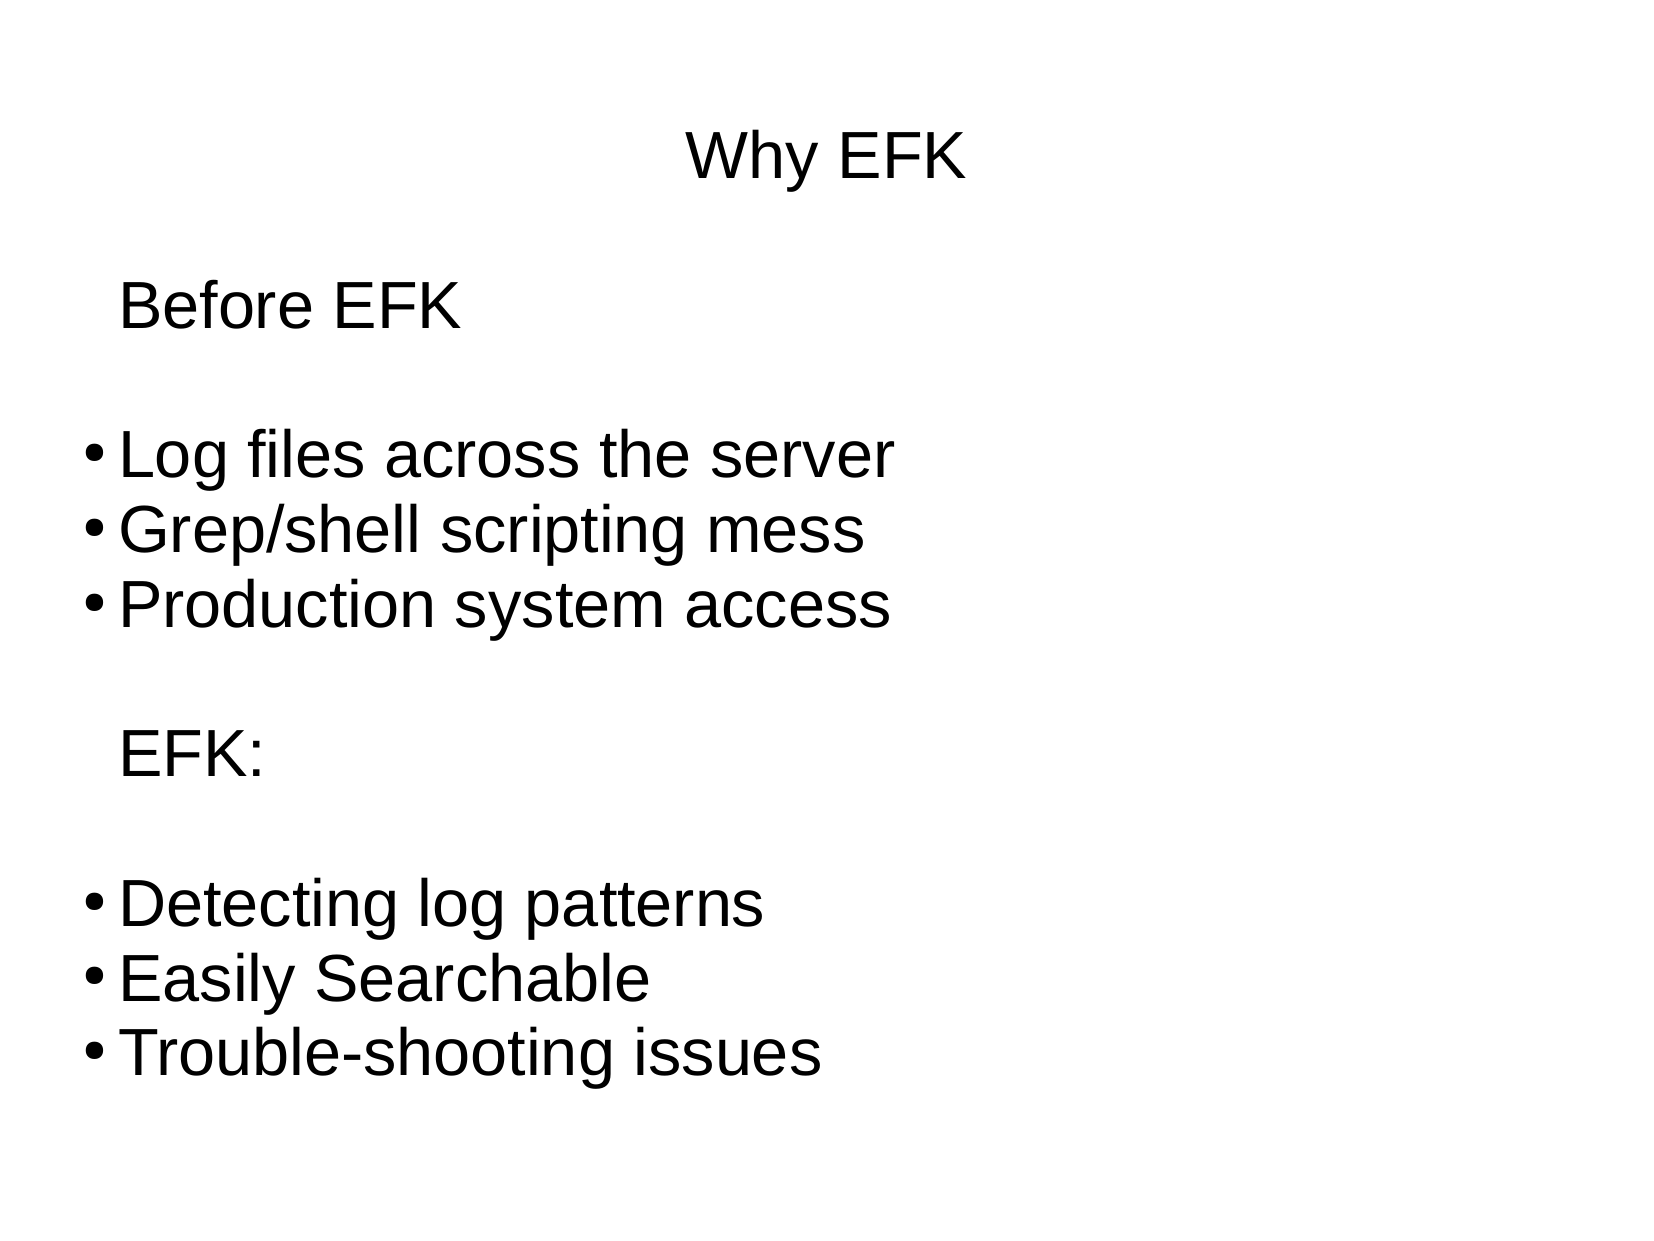

# Why EFK
Before EFK
Log files across the server
Grep/shell scripting mess
Production system access
EFK:
Detecting log patterns
Easily Searchable
Trouble-shooting issues